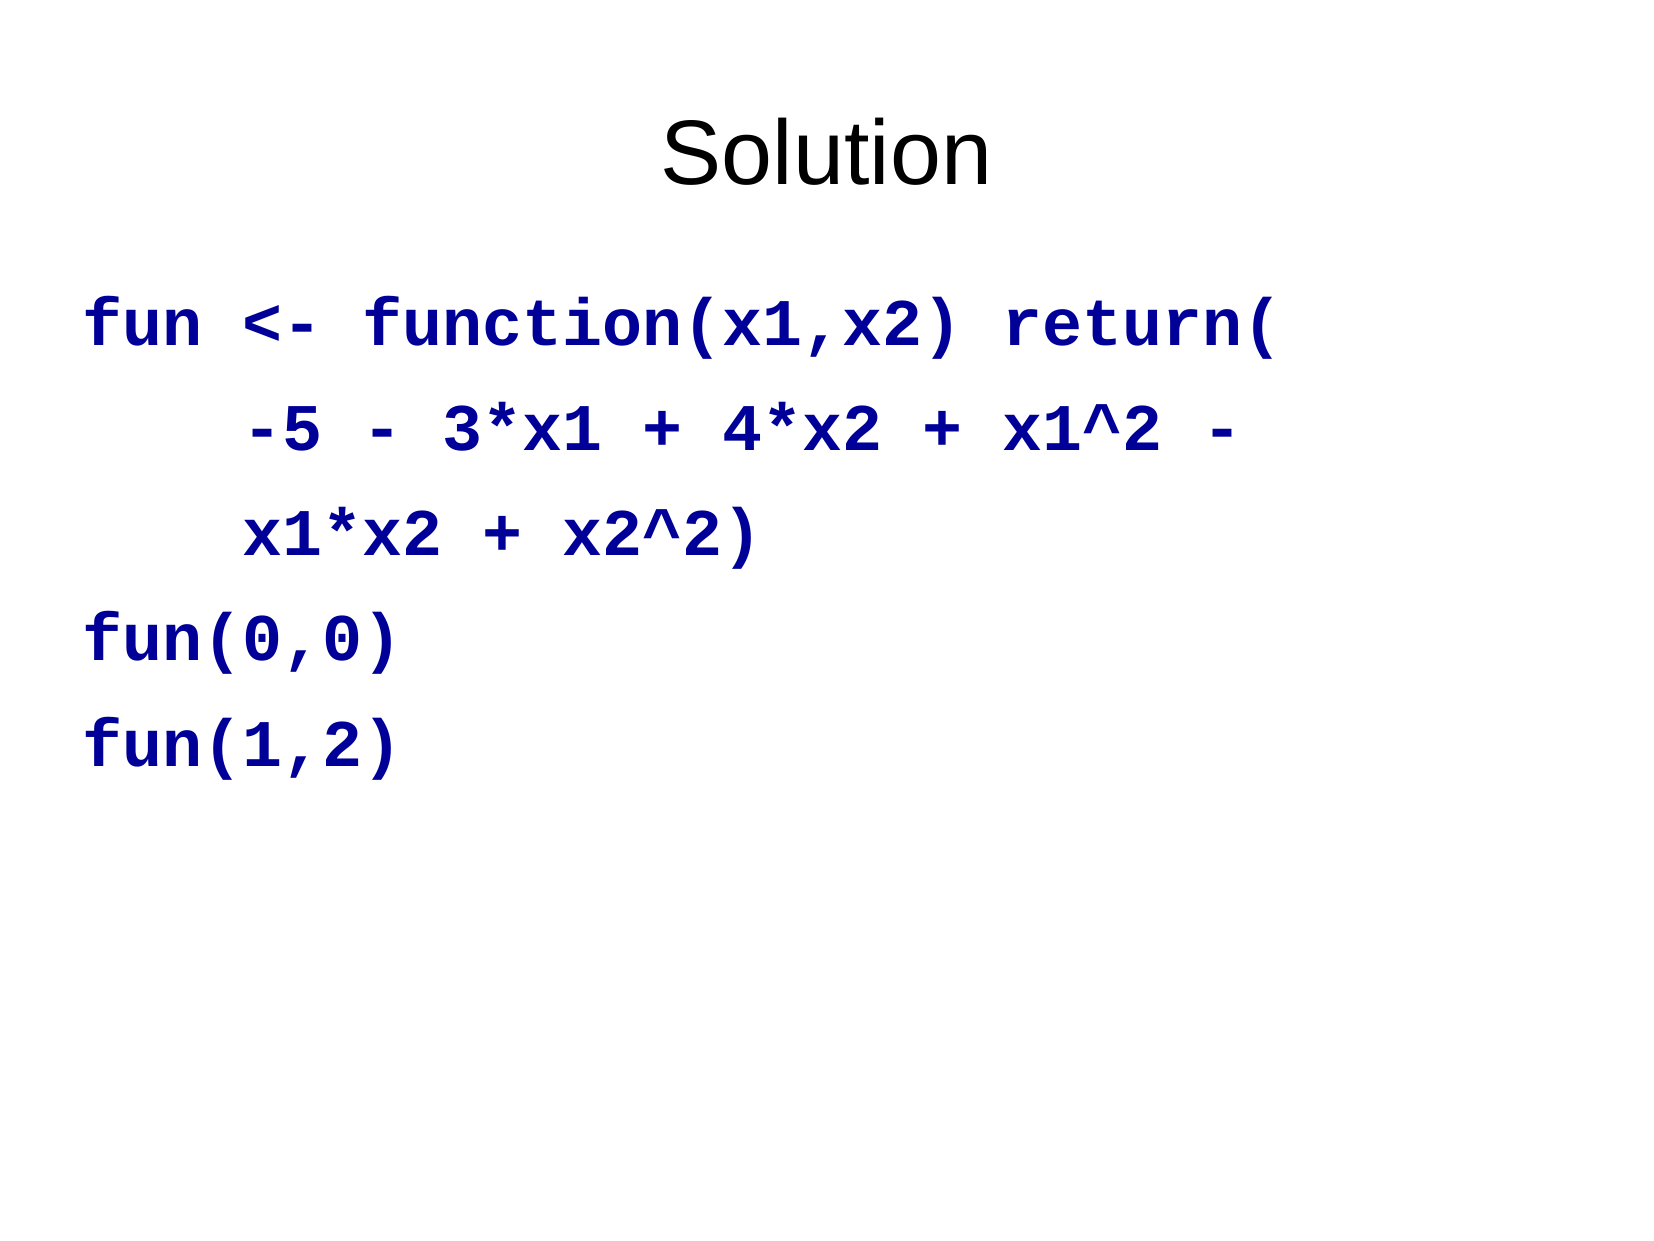

# Solution
fun <- function(x1,x2) return(
 -5 - 3*x1 + 4*x2 + x1^2 -
 x1*x2 + x2^2)
fun(0,0)
fun(1,2)